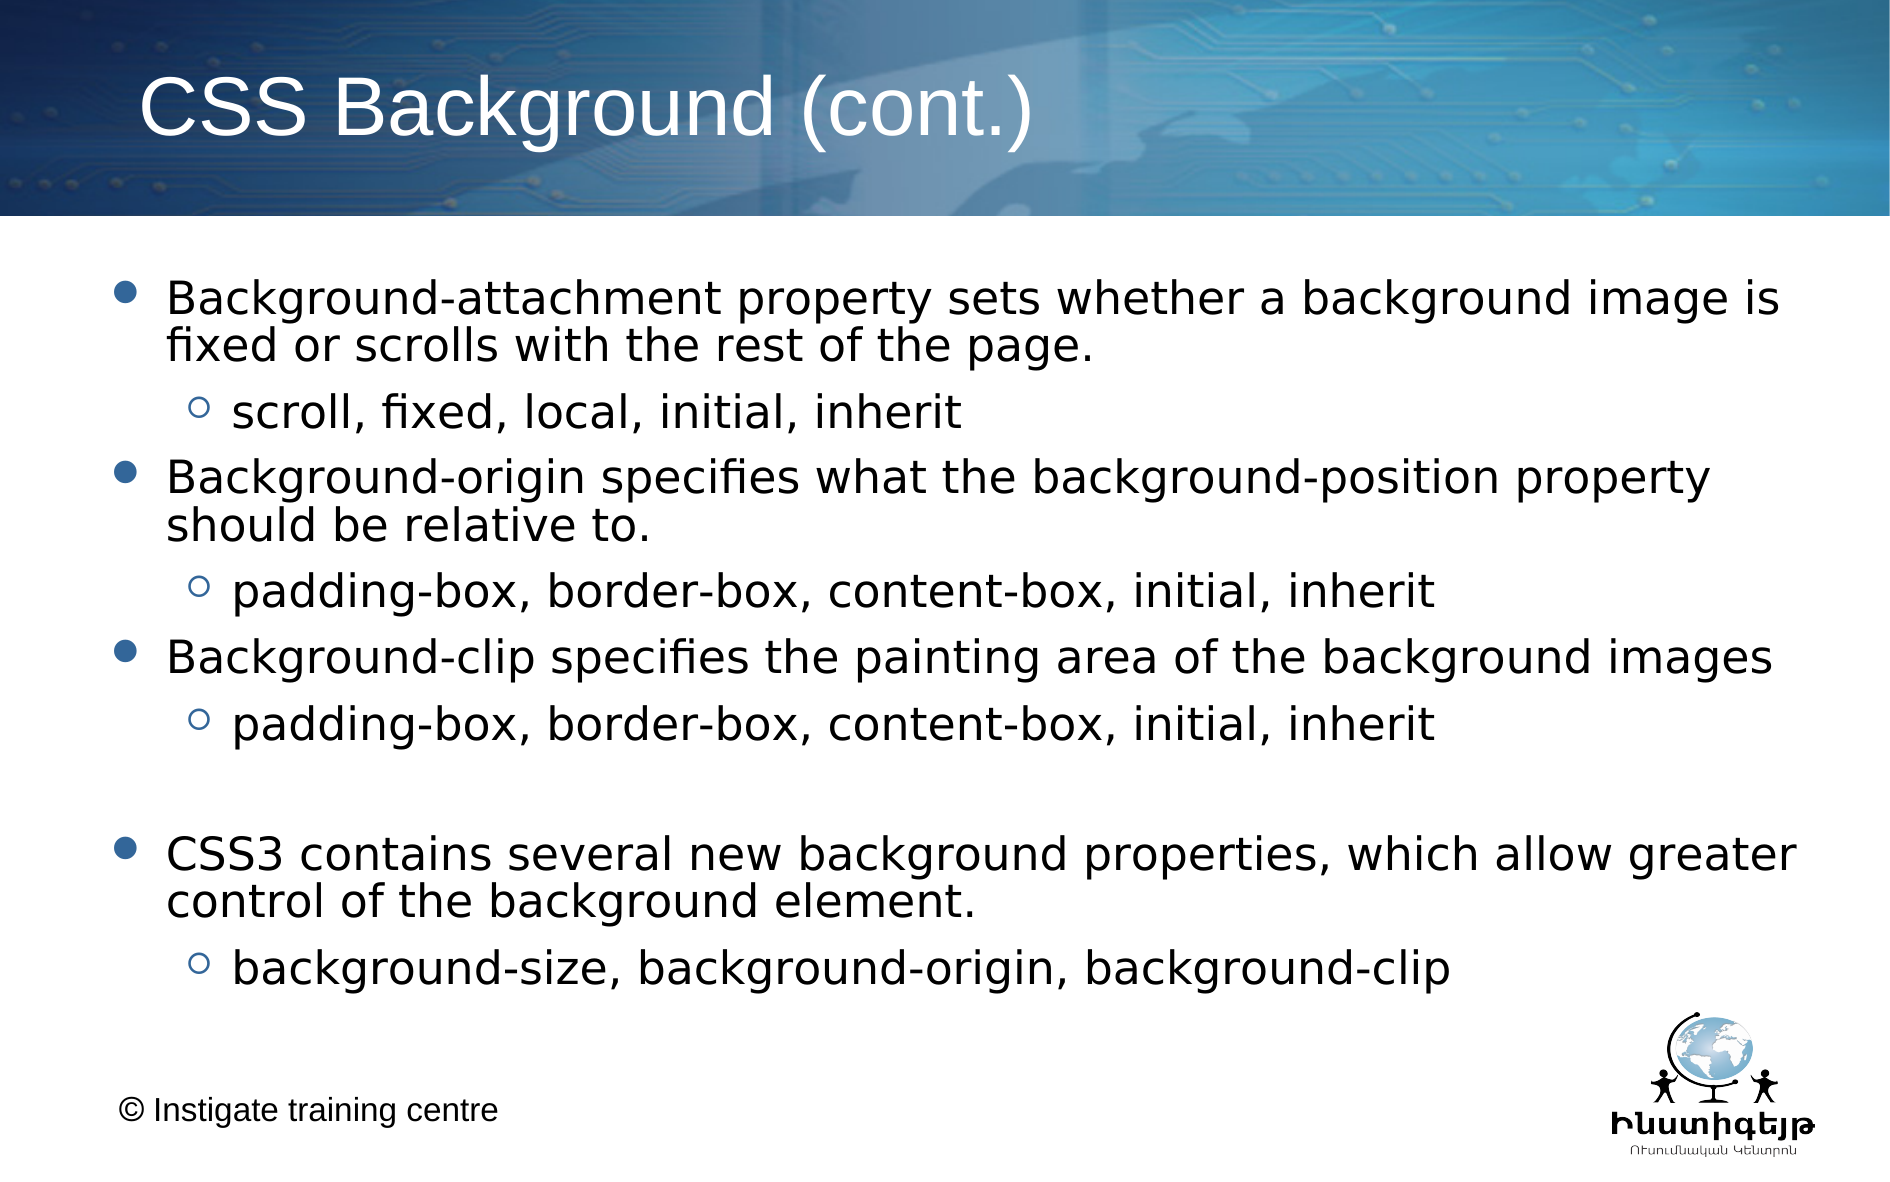

CSS Background (cont.)
# Background-attachment property sets whether a background image is fixed or scrolls with the rest of the page.
scroll, fixed, local, initial, inherit
Background-origin specifies what the background-position property should be relative to.
padding-box, border-box, content-box, initial, inherit
Background-clip specifies the painting area of the background images
padding-box, border-box, content-box, initial, inherit
CSS3 contains several new background properties, which allow greater control of the background element.
background-size, background-origin, background-clip